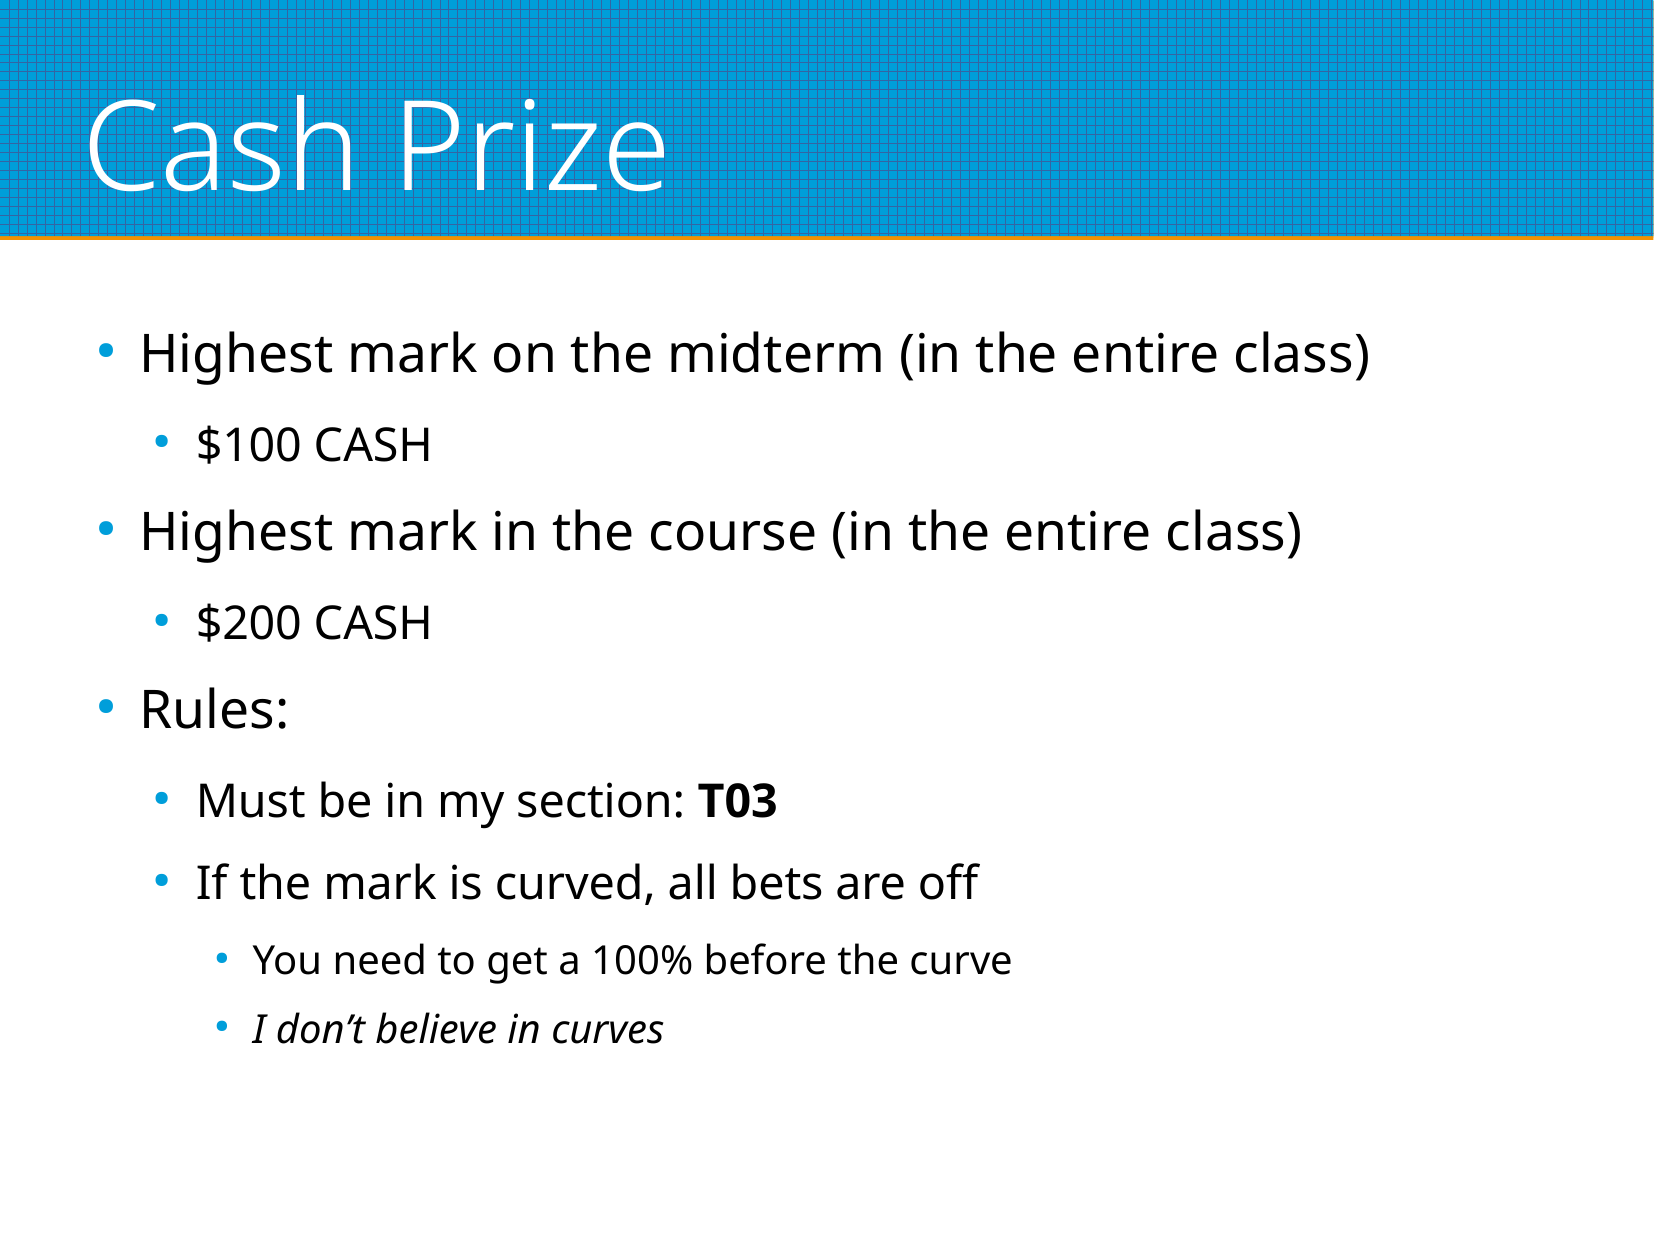

# Cash Prize
Highest mark on the midterm (in the entire class)
$100 CASH
Highest mark in the course (in the entire class)
$200 CASH
Rules:
Must be in my section: T03
If the mark is curved, all bets are off
You need to get a 100% before the curve
I don’t believe in curves